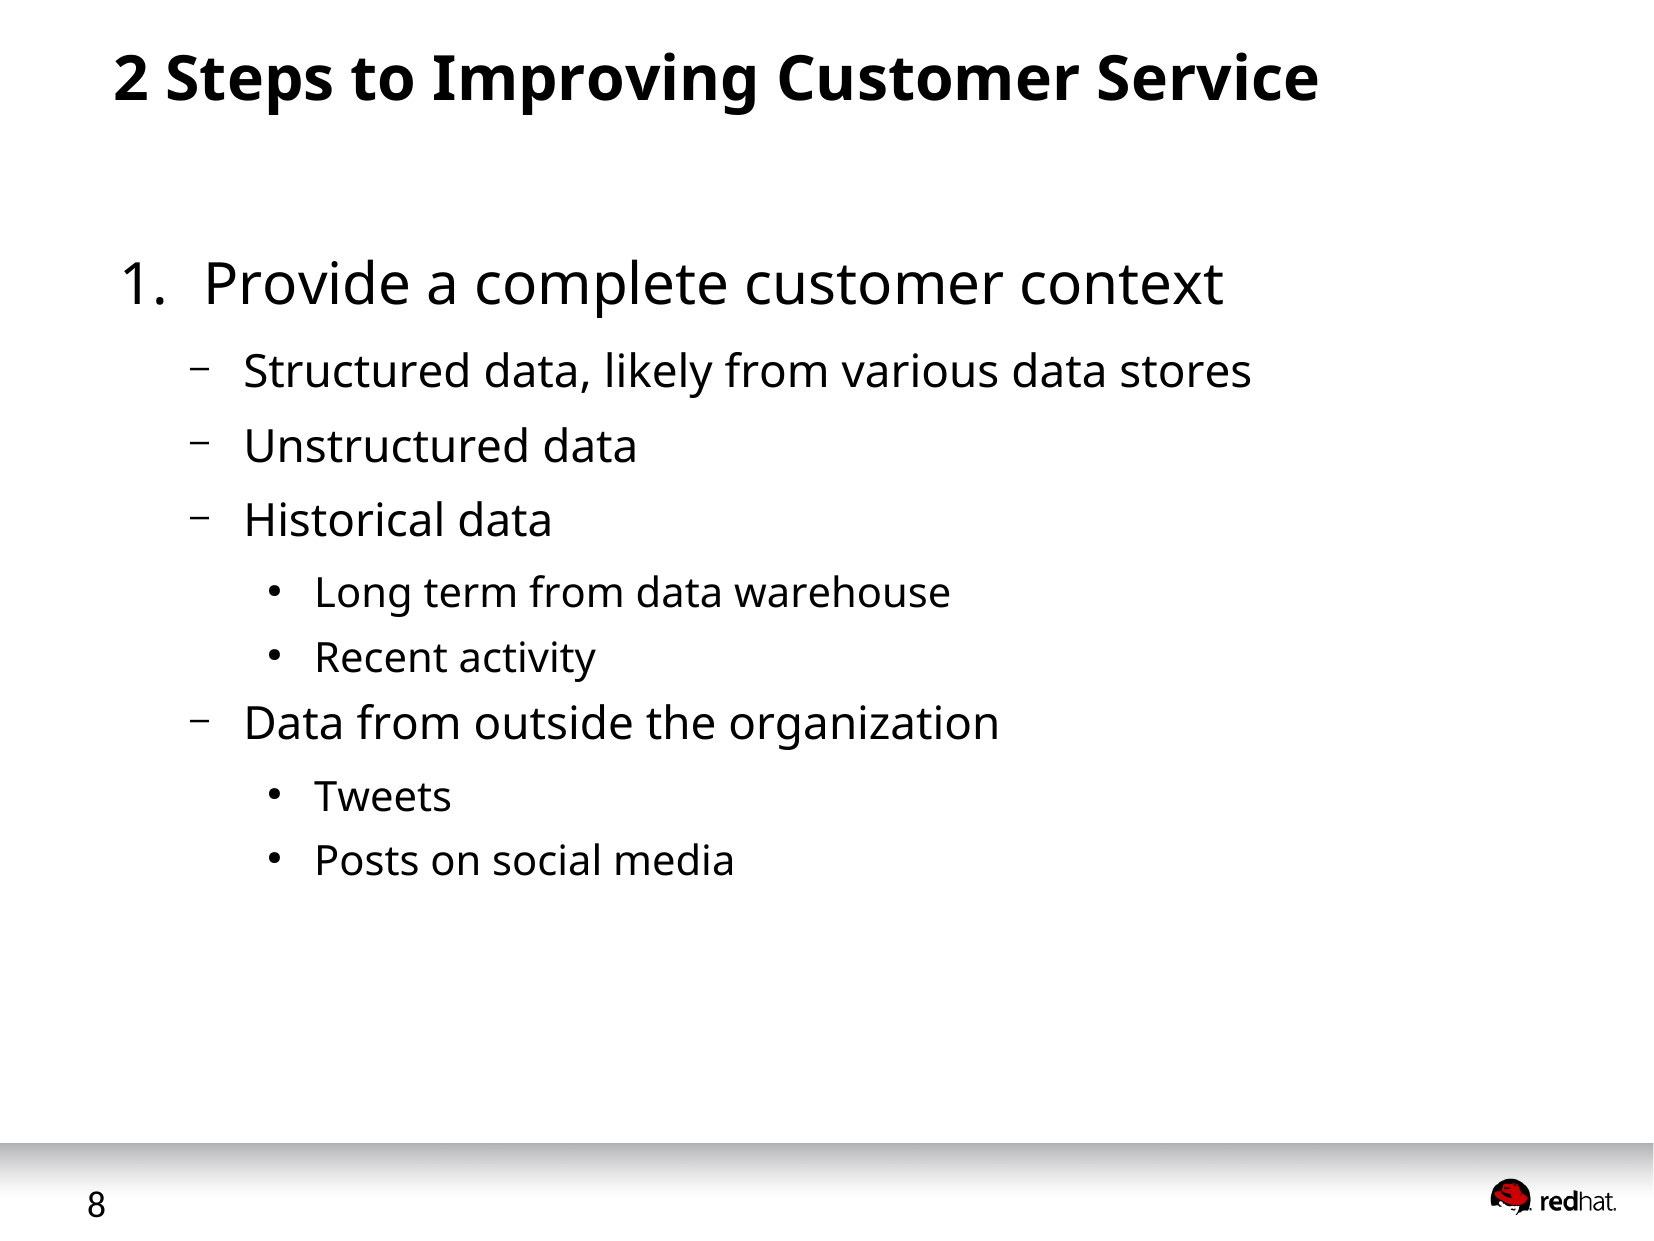

# 2 Steps to Improving Customer Service
Provide a complete customer context
Structured data, likely from various data stores
Unstructured data
Historical data
Long term from data warehouse
Recent activity
Data from outside the organization
Tweets
Posts on social media